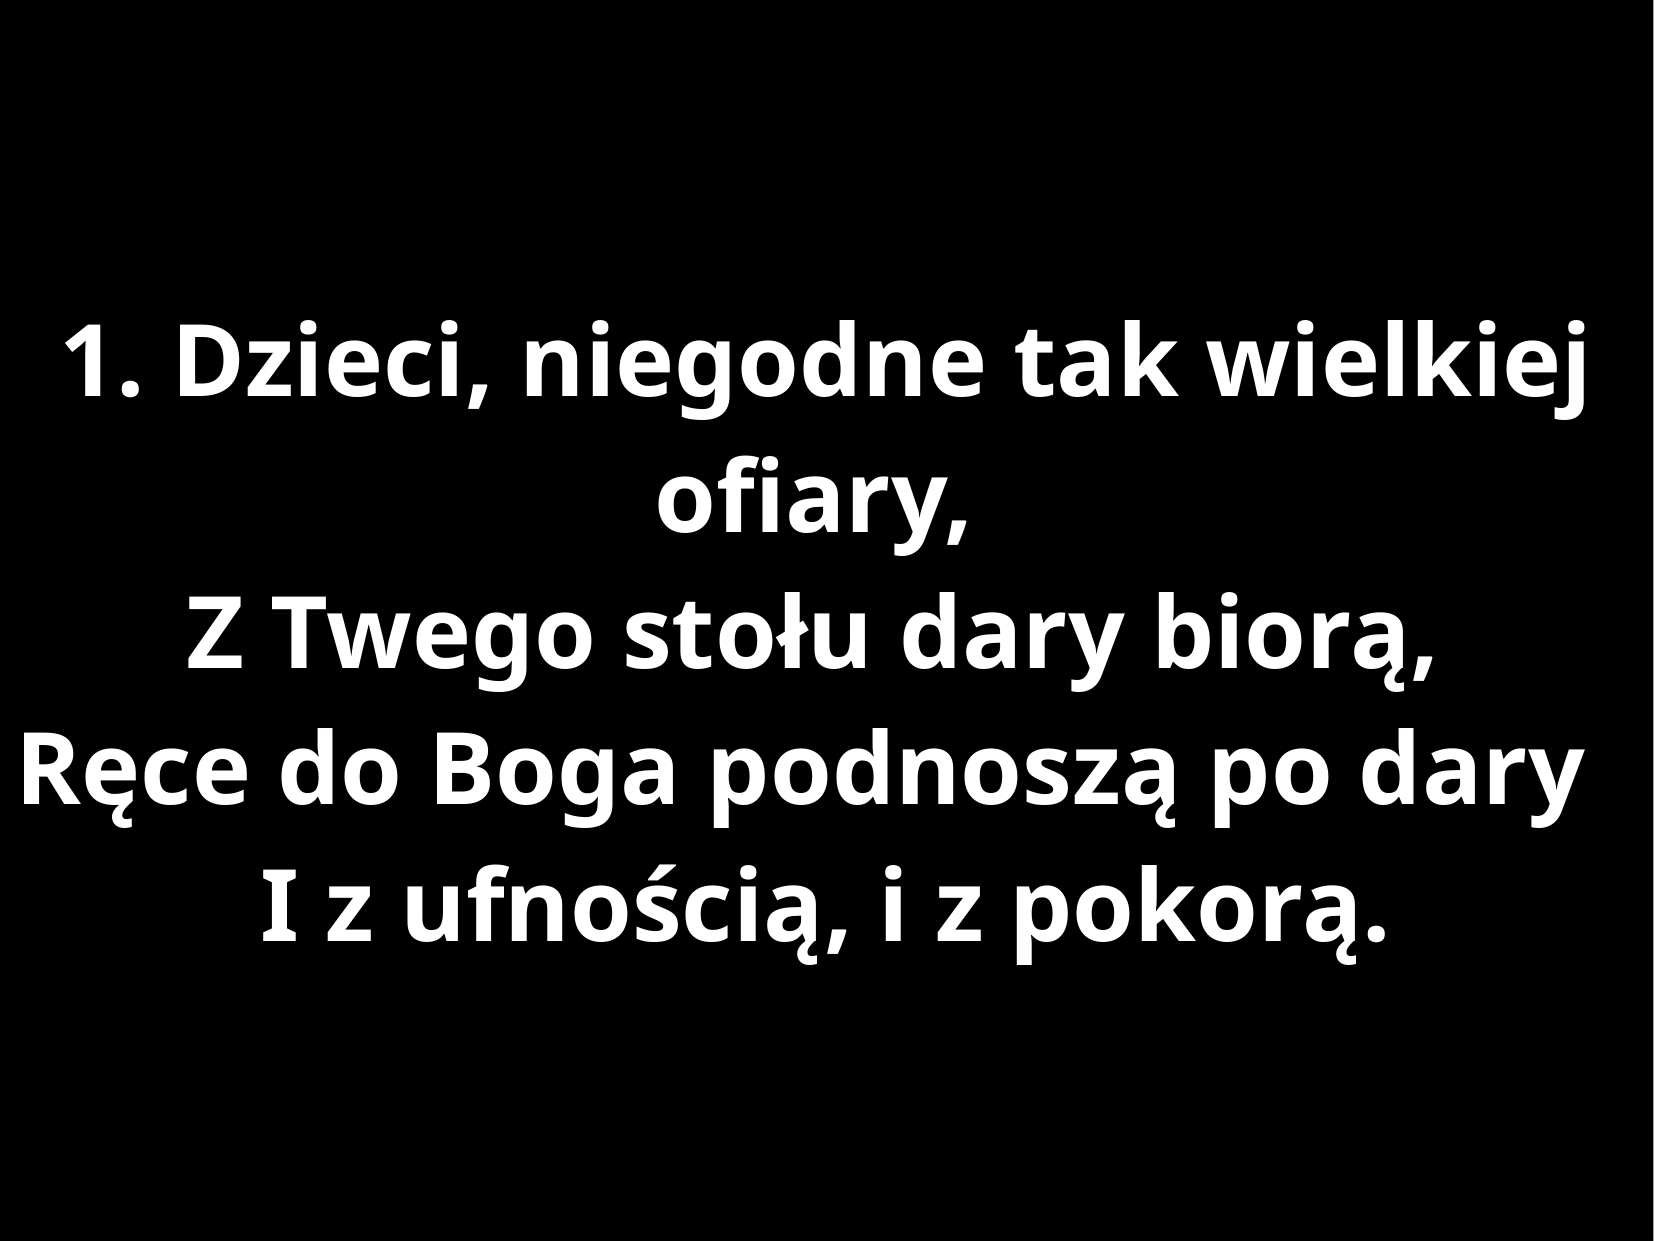

# 1. Dzieci, niegodne tak wielkiej ofiary, Z Twego stołu dary biorą, Ręce do Boga podnoszą po dary I z ufnością, i z pokorą.